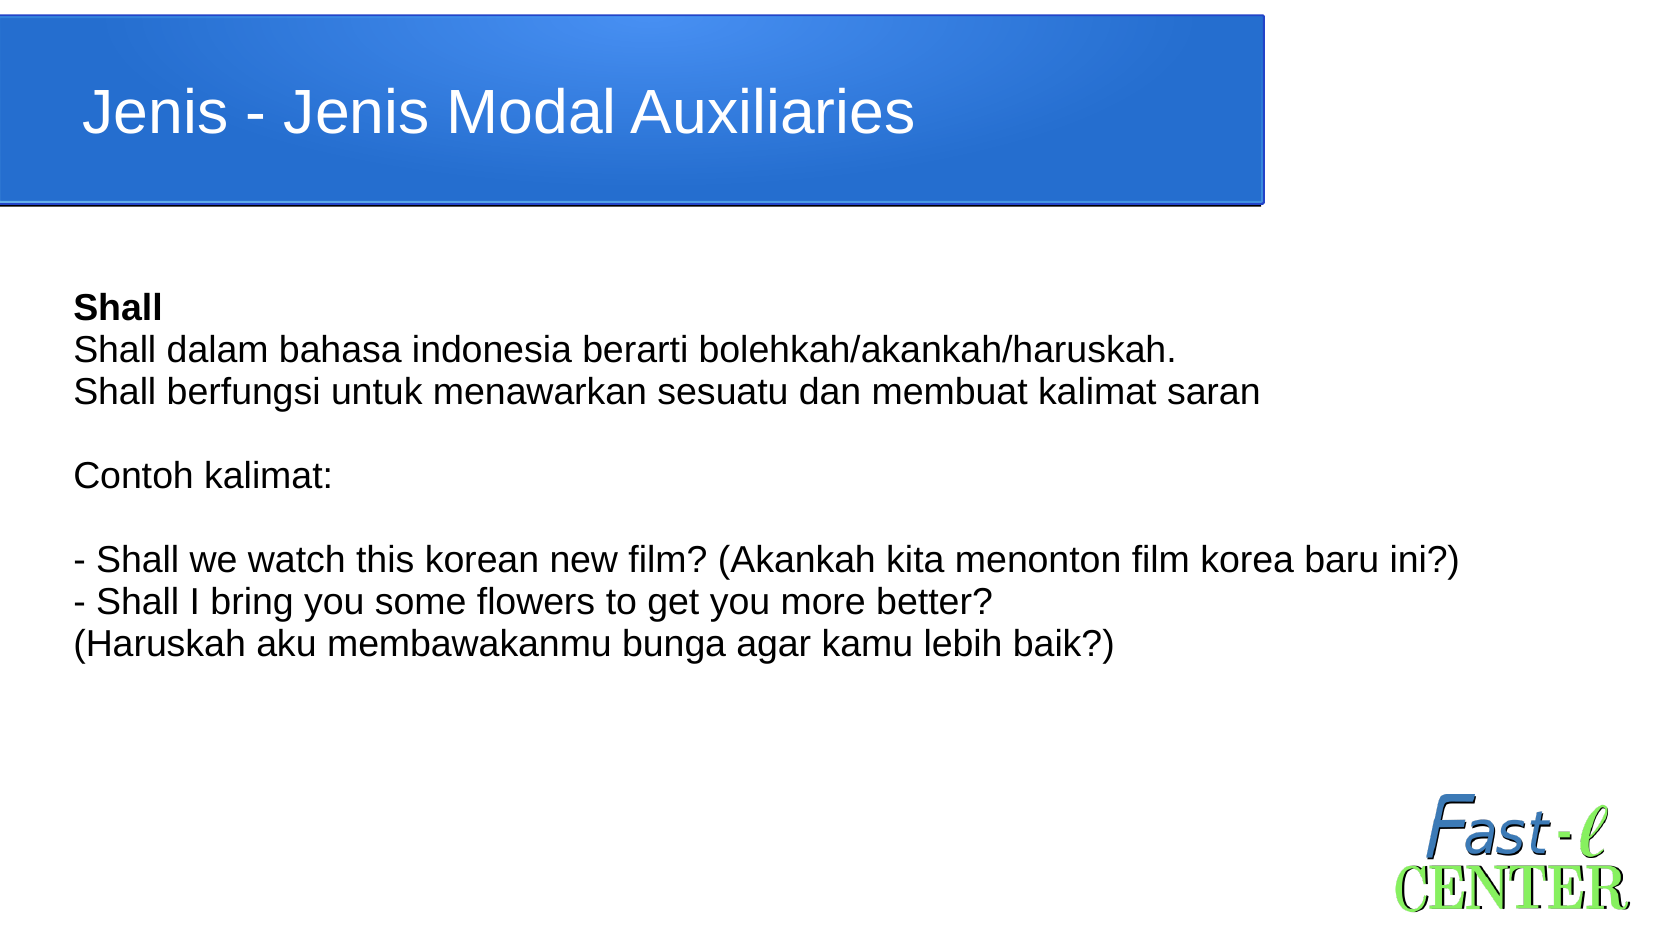

# Jenis - Jenis Modal Auxiliaries
Shall
Shall dalam bahasa indonesia berarti bolehkah/akankah/haruskah.
Shall berfungsi untuk menawarkan sesuatu dan membuat kalimat saran
Contoh kalimat:
- Shall we watch this korean new film? (Akankah kita menonton film korea baru ini?)
- Shall I bring you some flowers to get you more better?
(Haruskah aku membawakanmu bunga agar kamu lebih baik?)